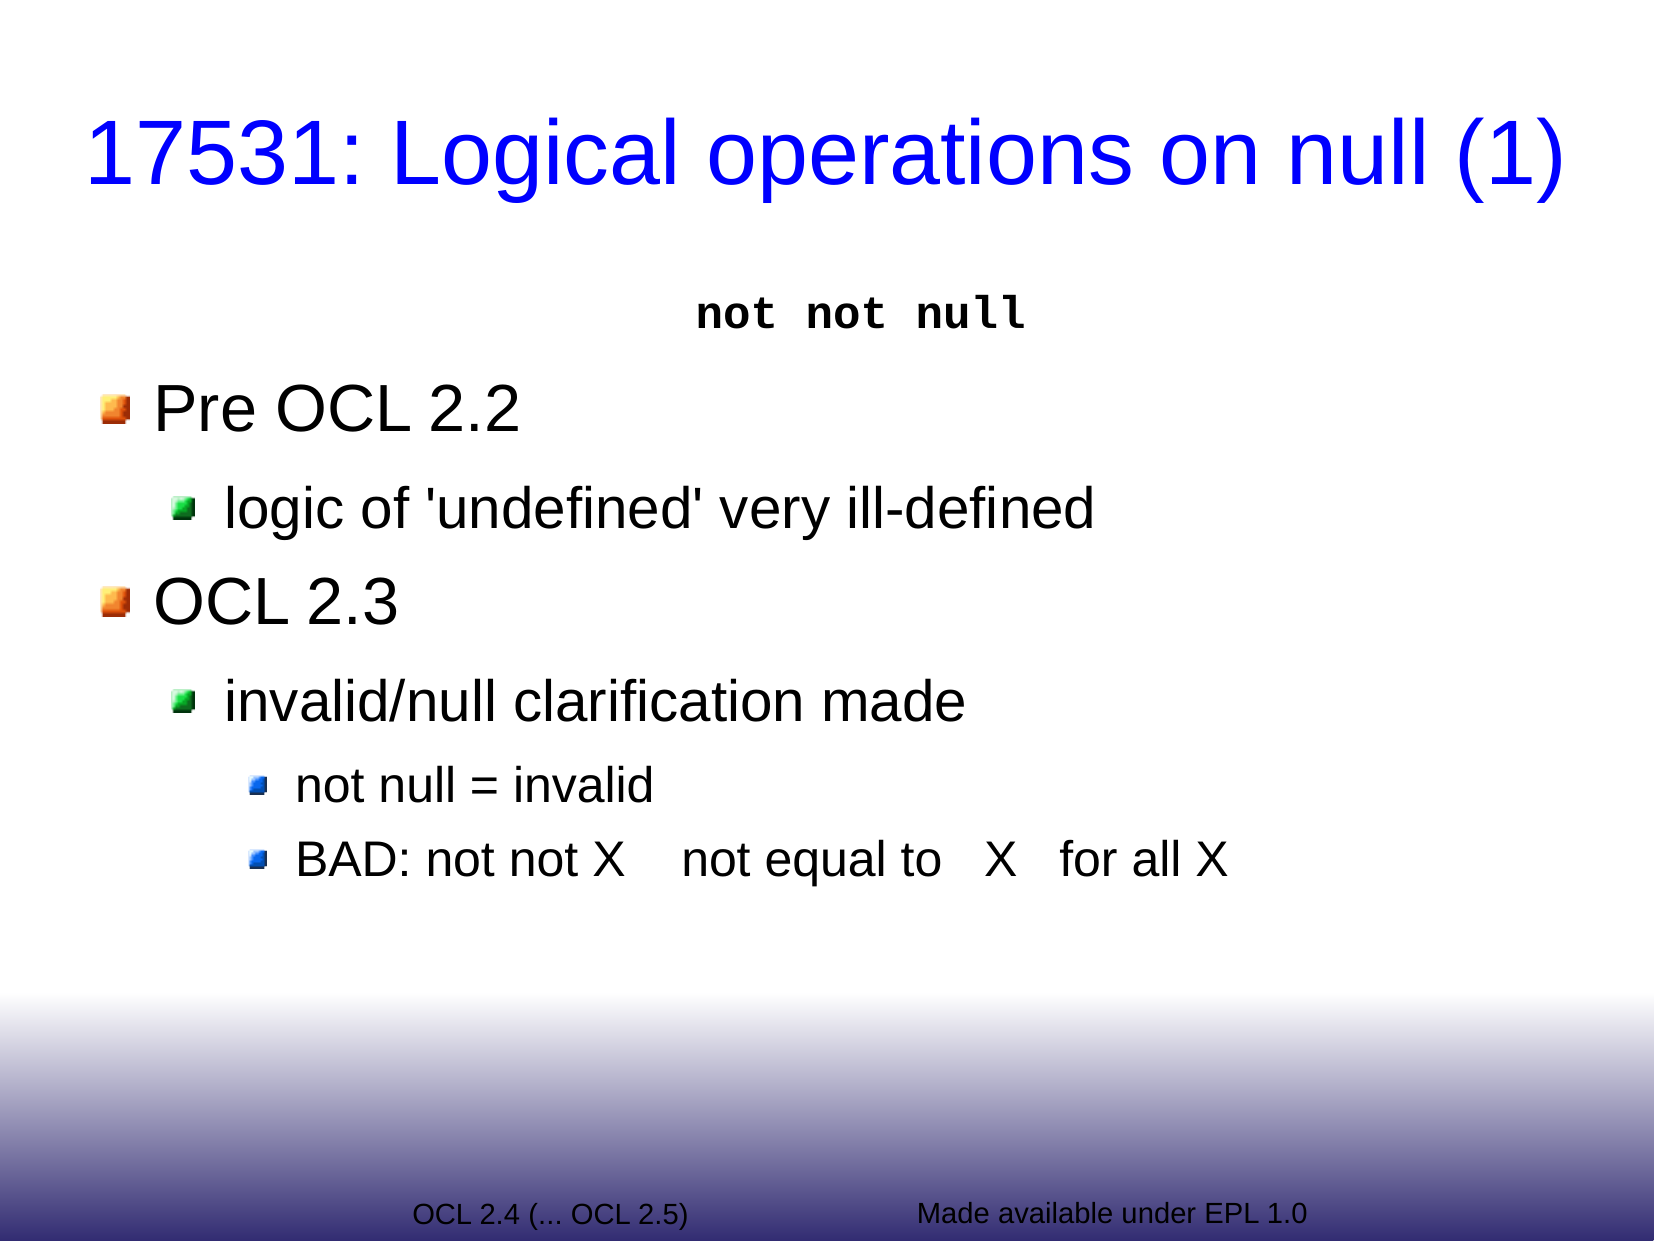

# 17531: Logical operations on null (1)
not not null
Pre OCL 2.2
logic of 'undefined' very ill-defined
OCL 2.3
invalid/null clarification made
not null = invalid
BAD: not not X not equal to X for all X
OCL 2.4 (... OCL 2.5)